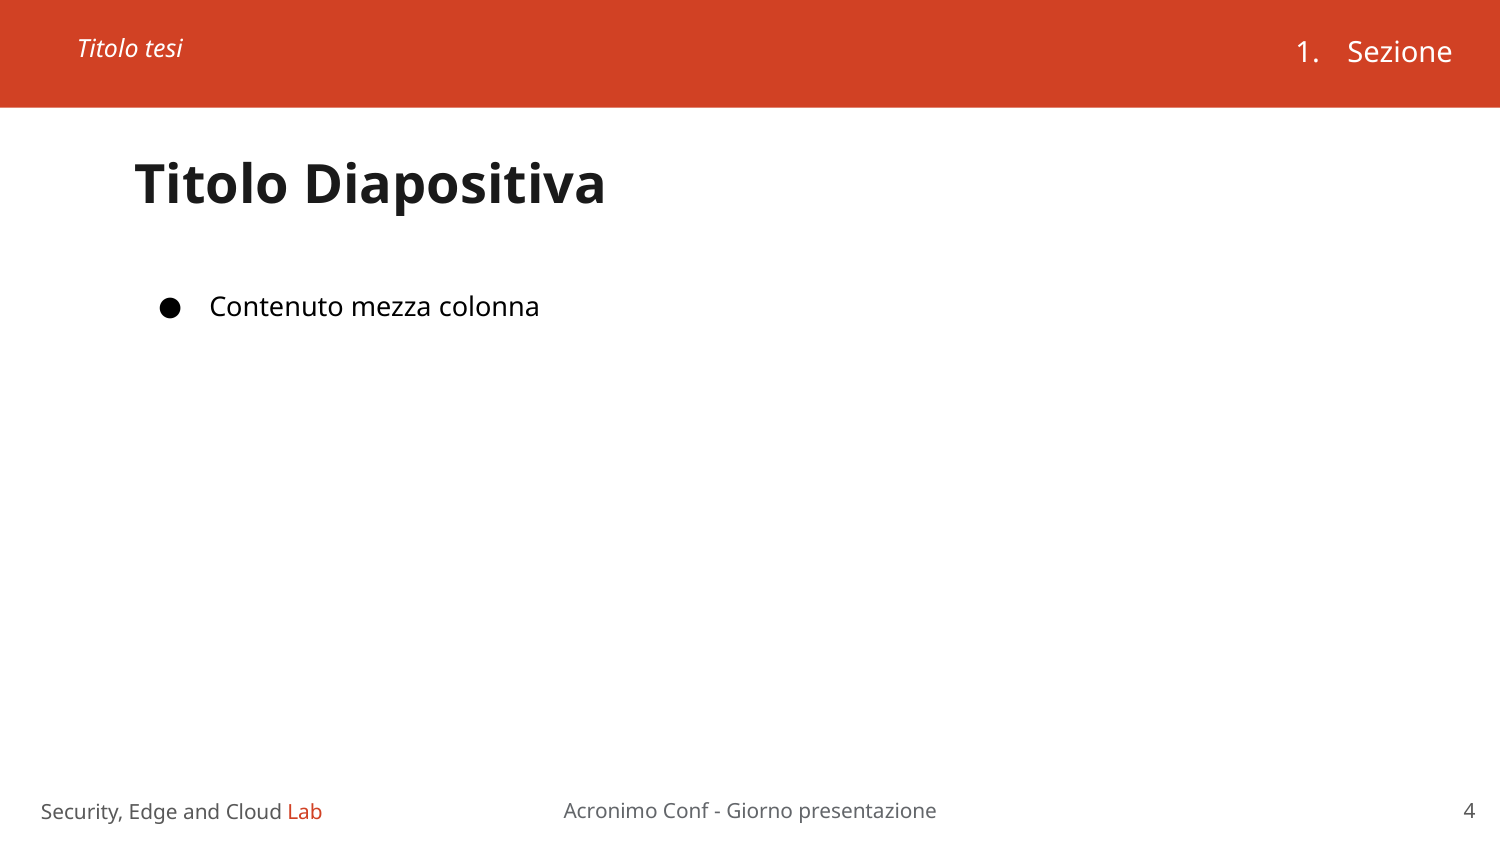

Titolo tesi
Sezione
# Titolo Diapositiva
Contenuto mezza colonna